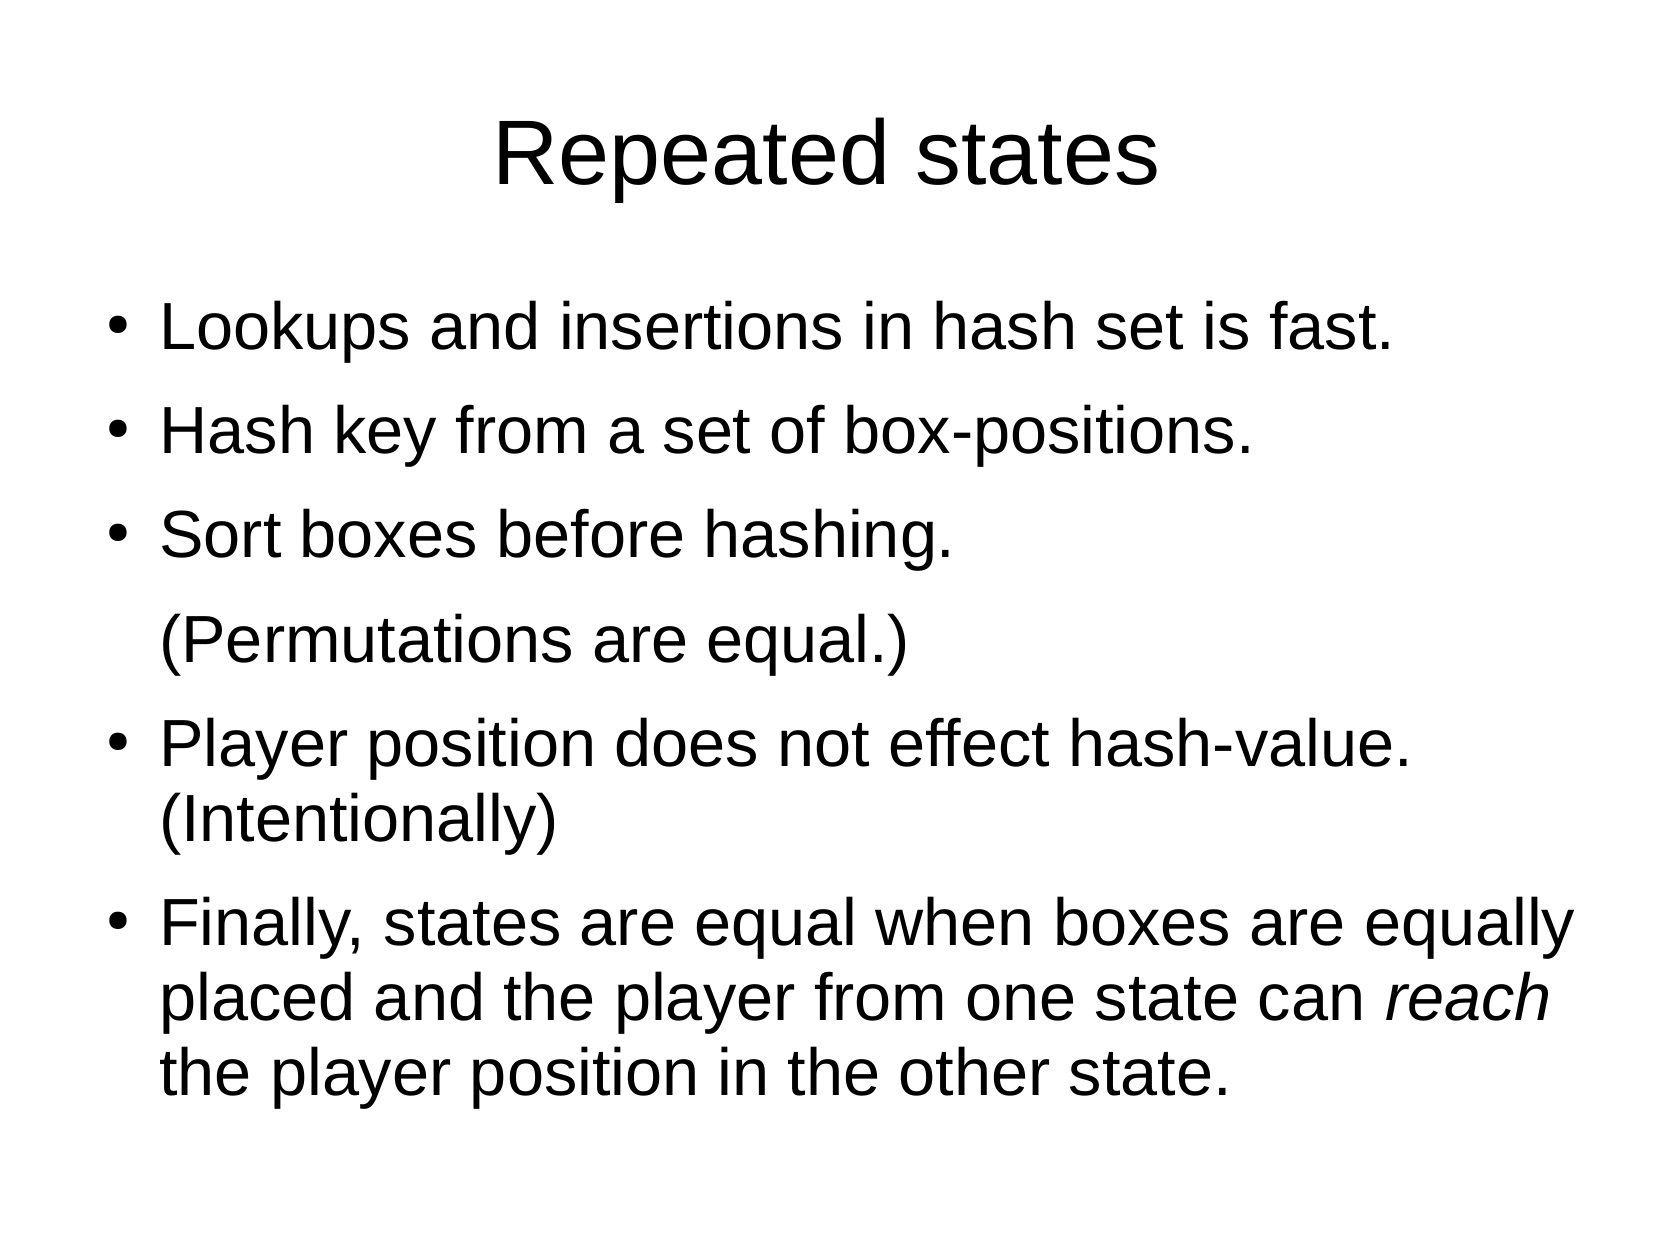

# Repeated states
Lookups and insertions in hash set is fast.
Hash key from a set of box-positions.
Sort boxes before hashing.
(Permutations are equal.)
Player position does not effect hash-value. (Intentionally)
Finally, states are equal when boxes are equally placed and the player from one state can reach the player position in the other state.